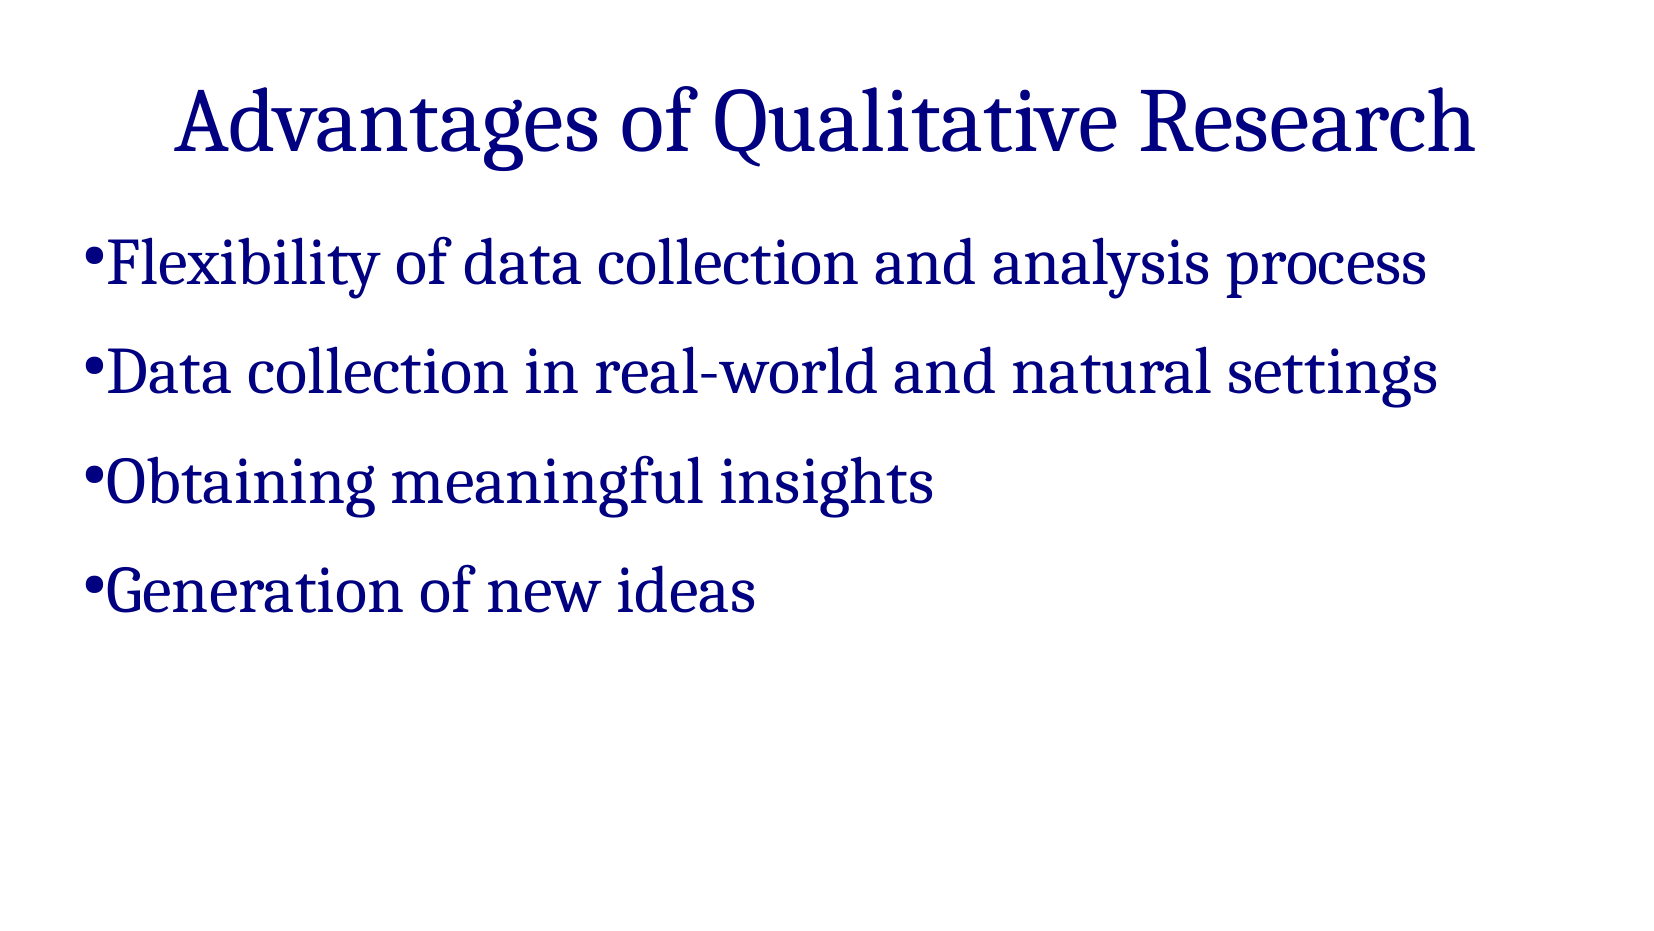

# Advantages of Qualitative Research
Flexibility of data collection and analysis process
Data collection in real-world and natural settings
Obtaining meaningful insights
Generation of new ideas